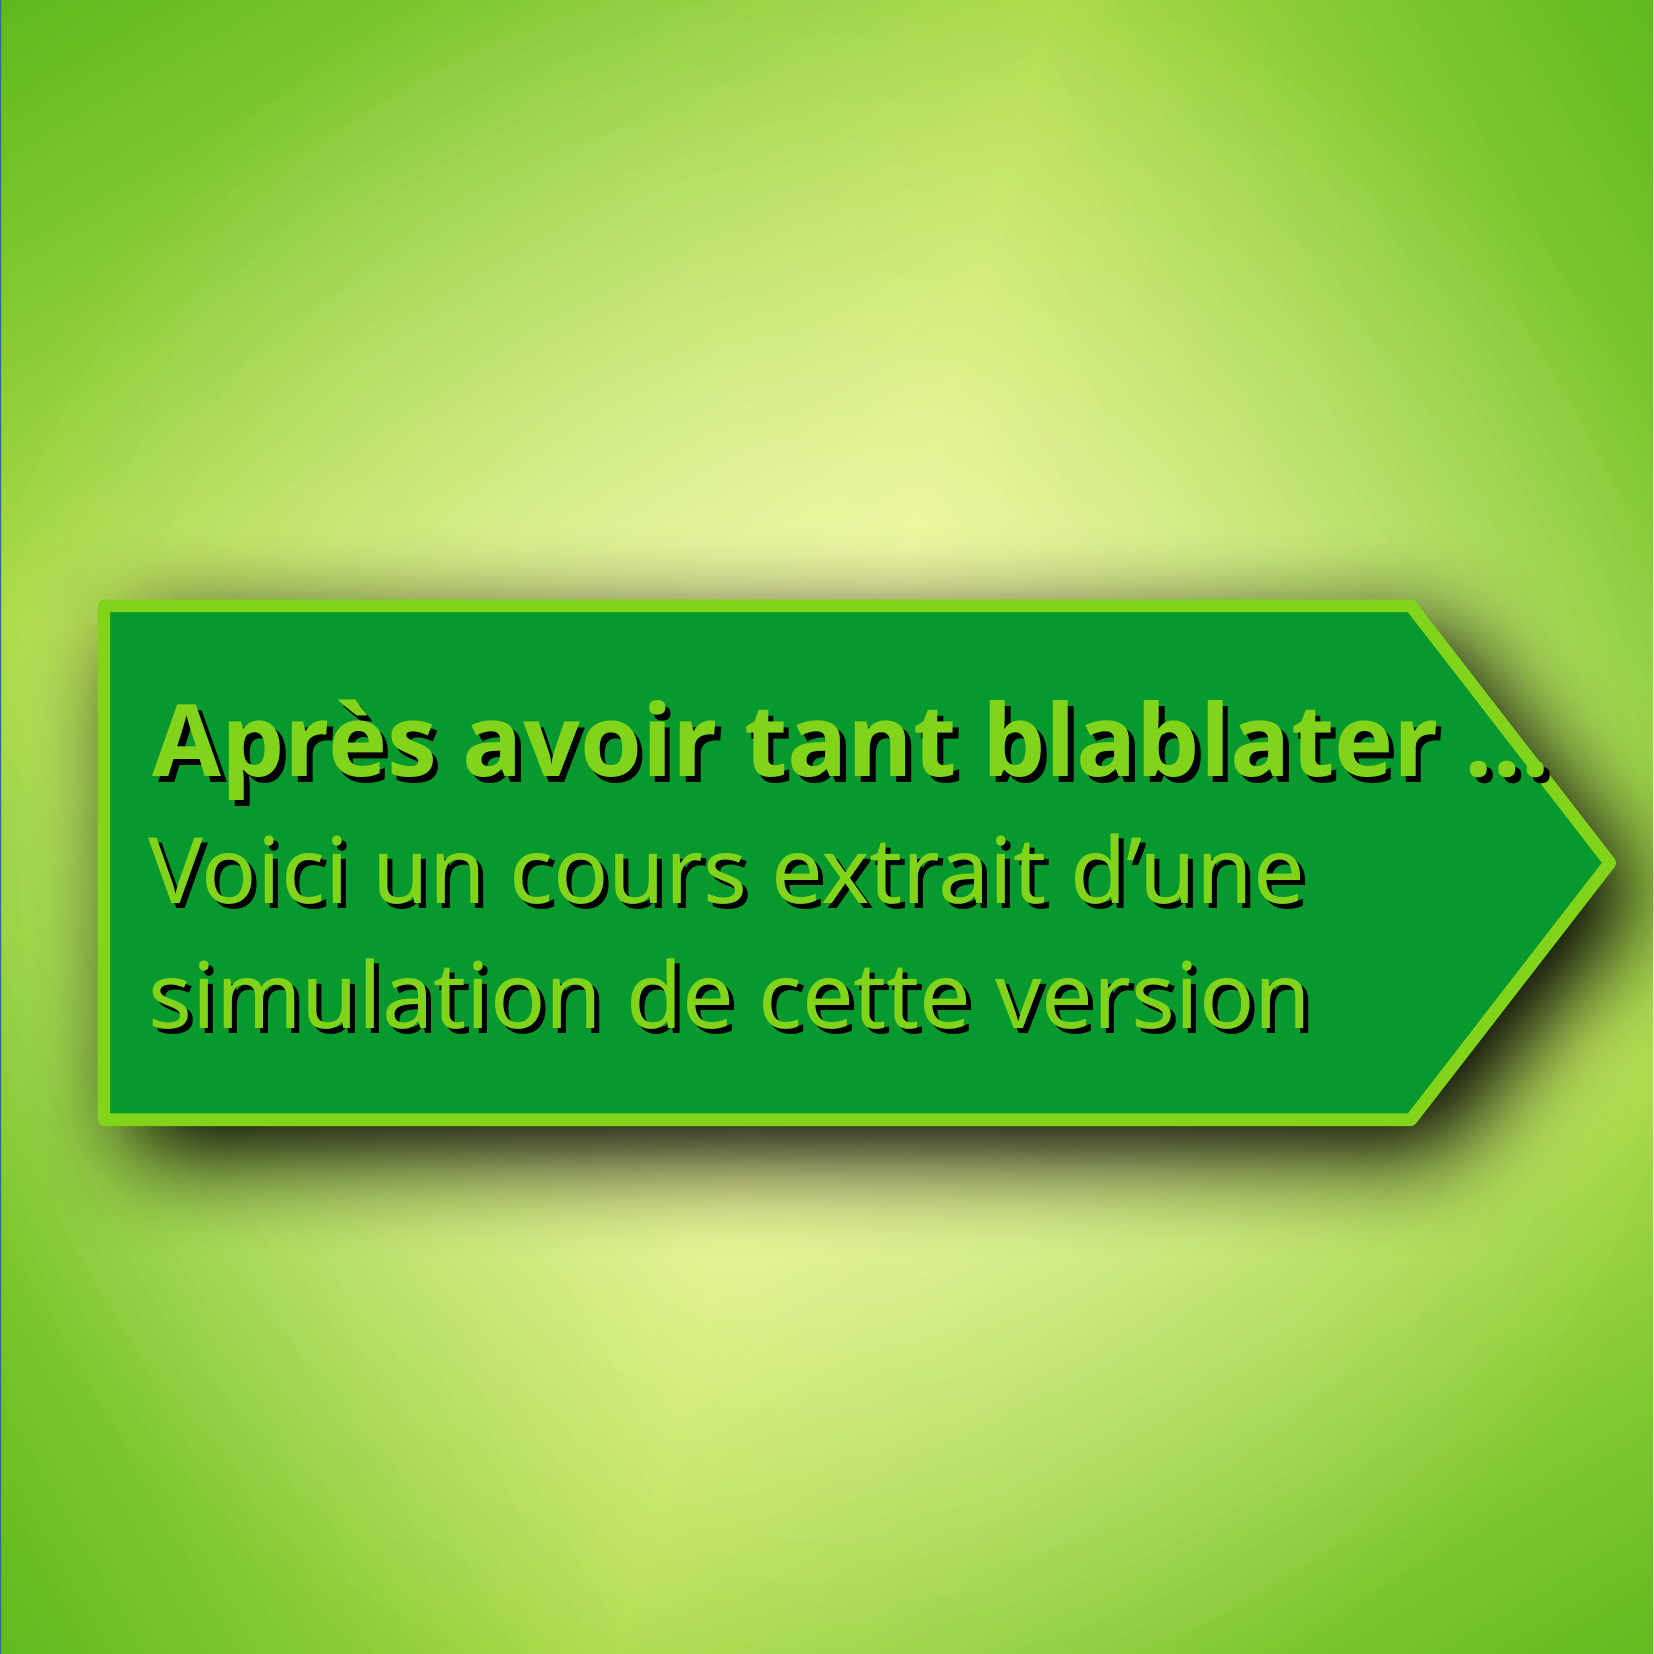

Après avoir tant blablater …
 Voici un cours extrait d’une
 simulation de cette version